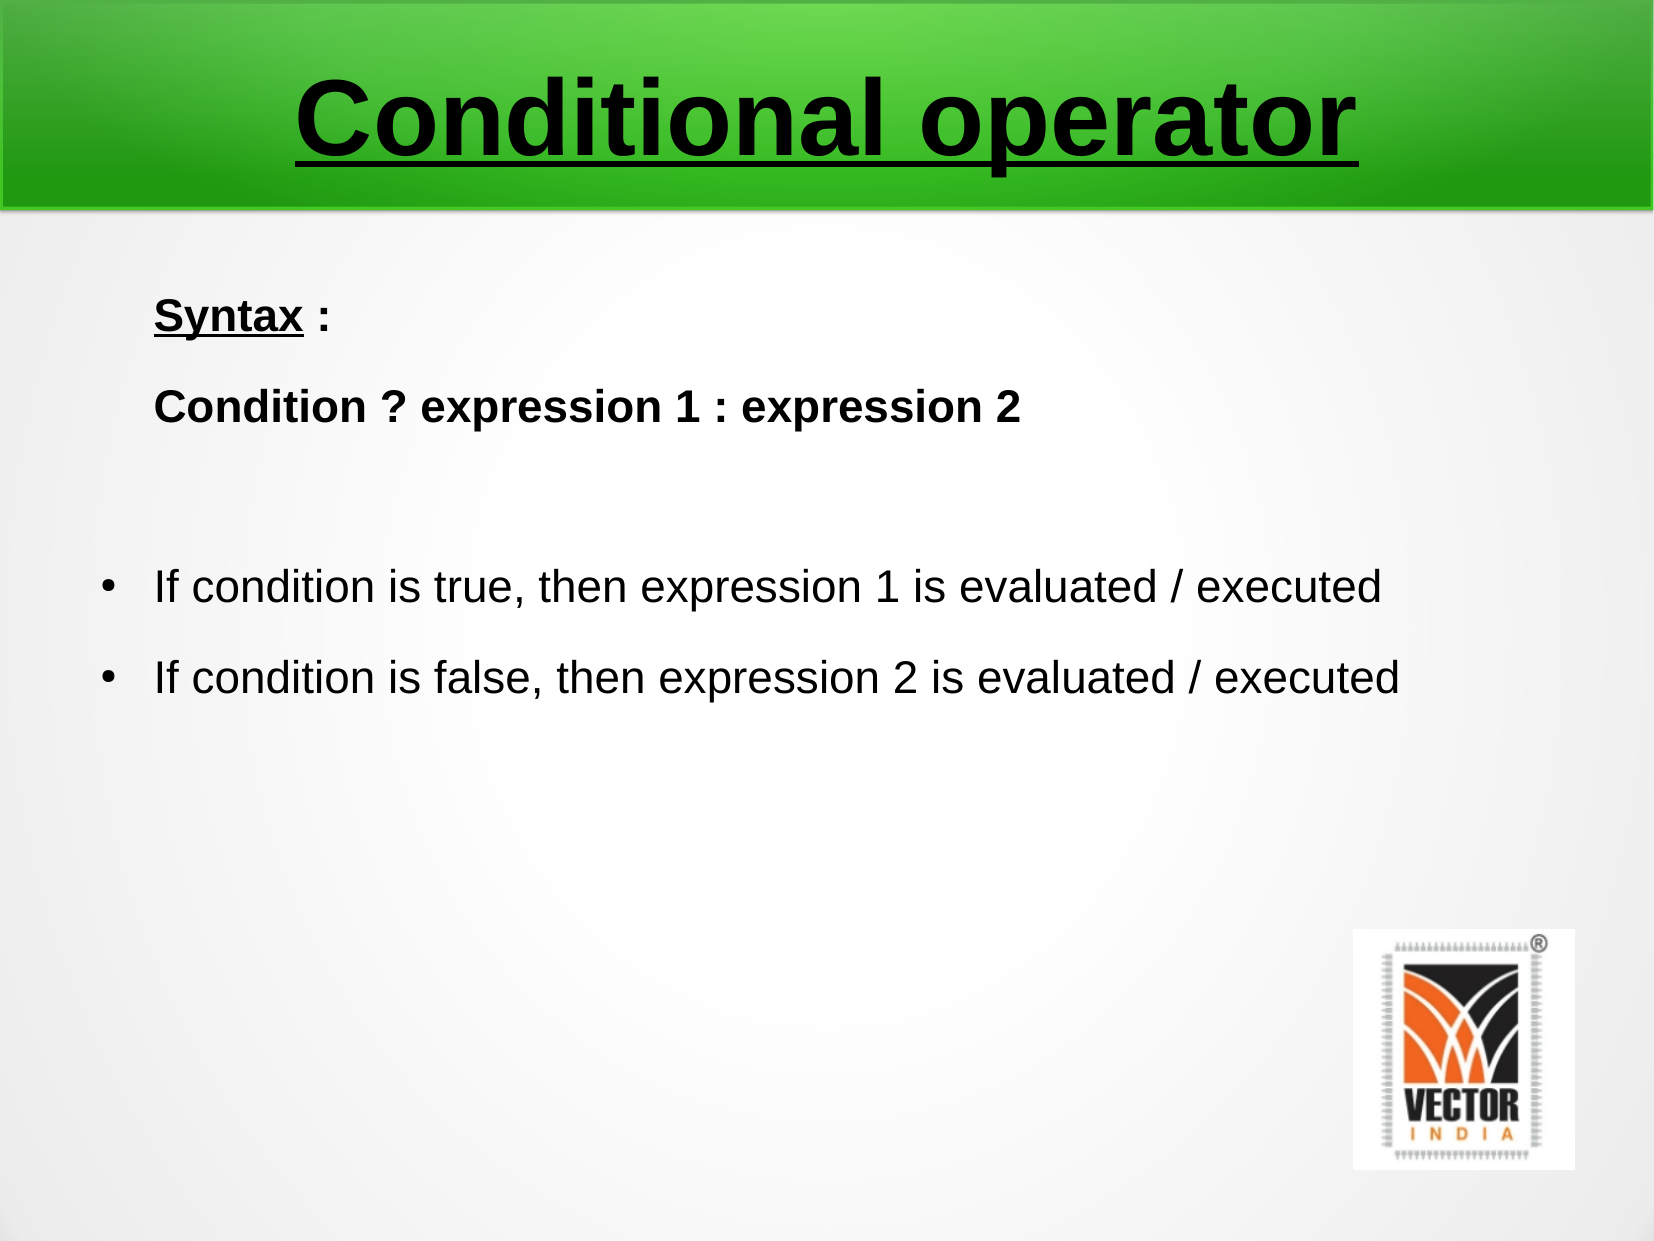

# Conditional operator
Syntax :
Condition ? expression 1 : expression 2
If condition is true, then expression 1 is evaluated / executed
If condition is false, then expression 2 is evaluated / executed